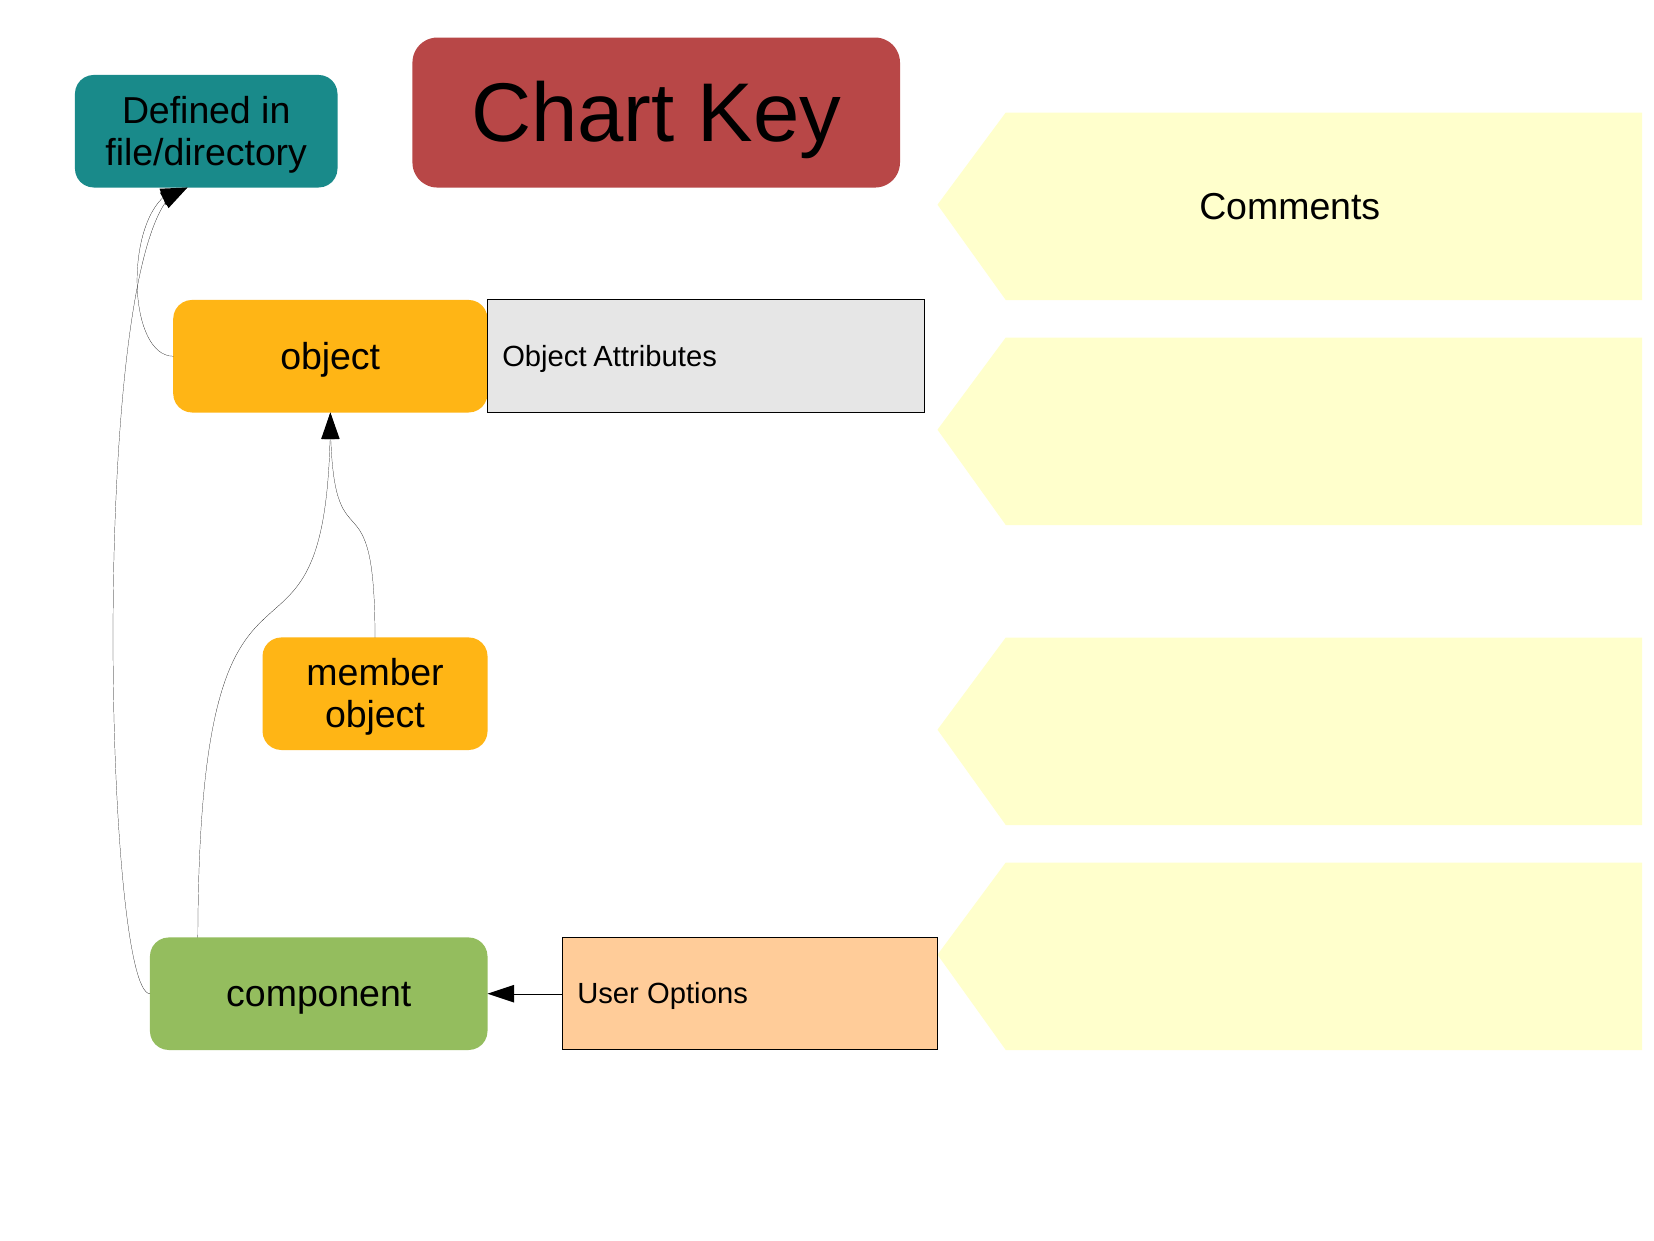

Chart Key
Defined in
file/directory
Comments
object
Object Attributes
member
object
component
User Options